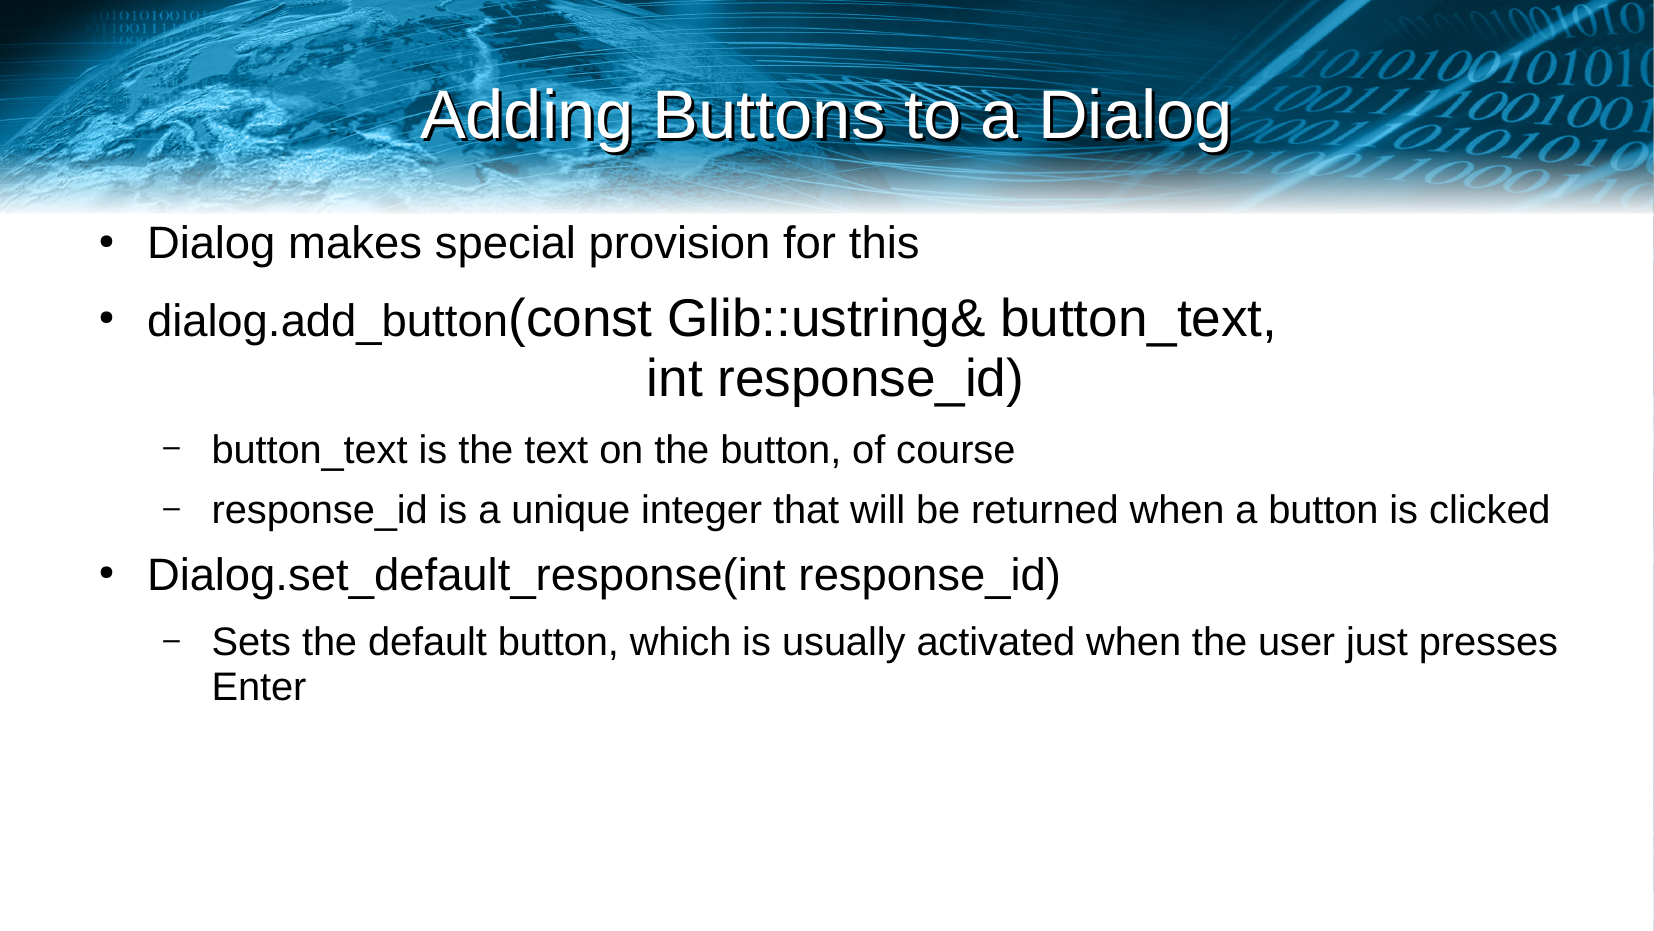

# Adding Buttons to a Dialog
Dialog makes special provision for this
dialog.add_button(const Glib::ustring& button_text,
 int response_id)
button_text is the text on the button, of course
response_id is a unique integer that will be returned when a button is clicked
Dialog.set_default_response(int response_id)
Sets the default button, which is usually activated when the user just presses Enter